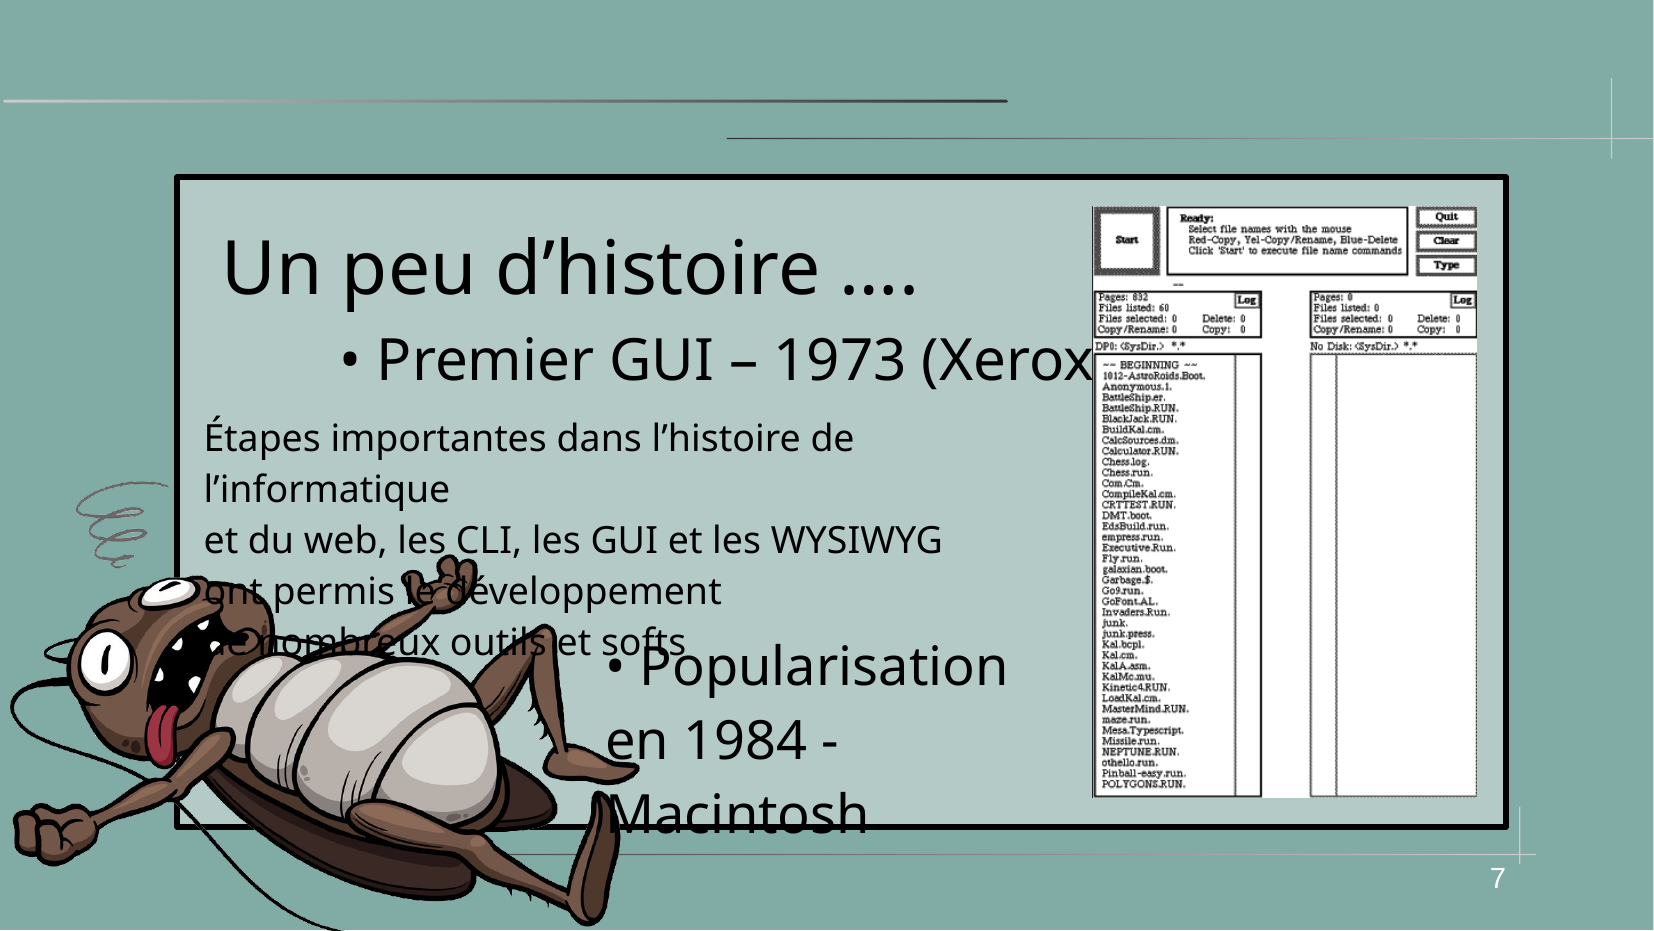

Un peu d’histoire ….
• Premier GUI – 1973 (Xerox)
Étapes importantes dans l’histoire de l’informatique
et du web, les CLI, les GUI et les WYSIWYG
ont permis le développement
de nombreux outils et softs
• Popularisation en 1984 - Macintosh
7